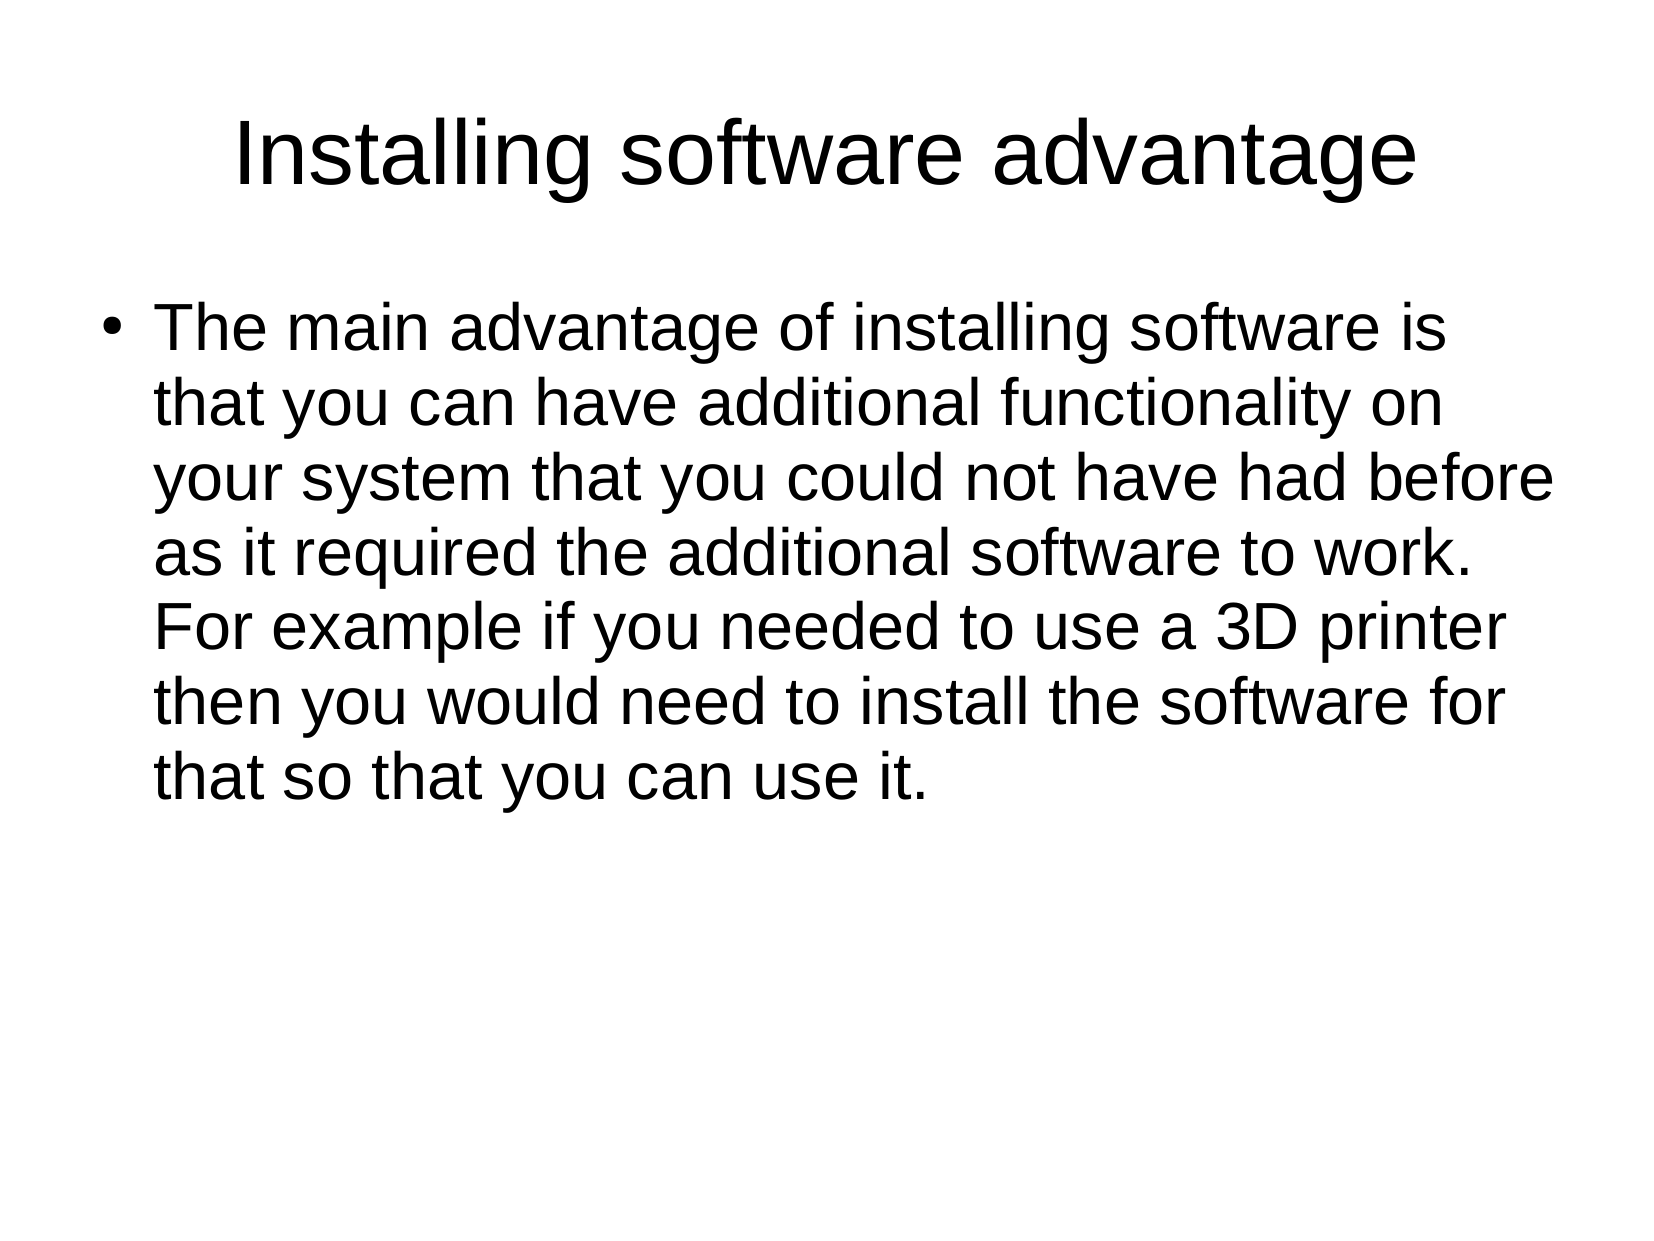

# Installing software advantage
The main advantage of installing software is that you can have additional functionality on your system that you could not have had before as it required the additional software to work. For example if you needed to use a 3D printer then you would need to install the software for that so that you can use it.